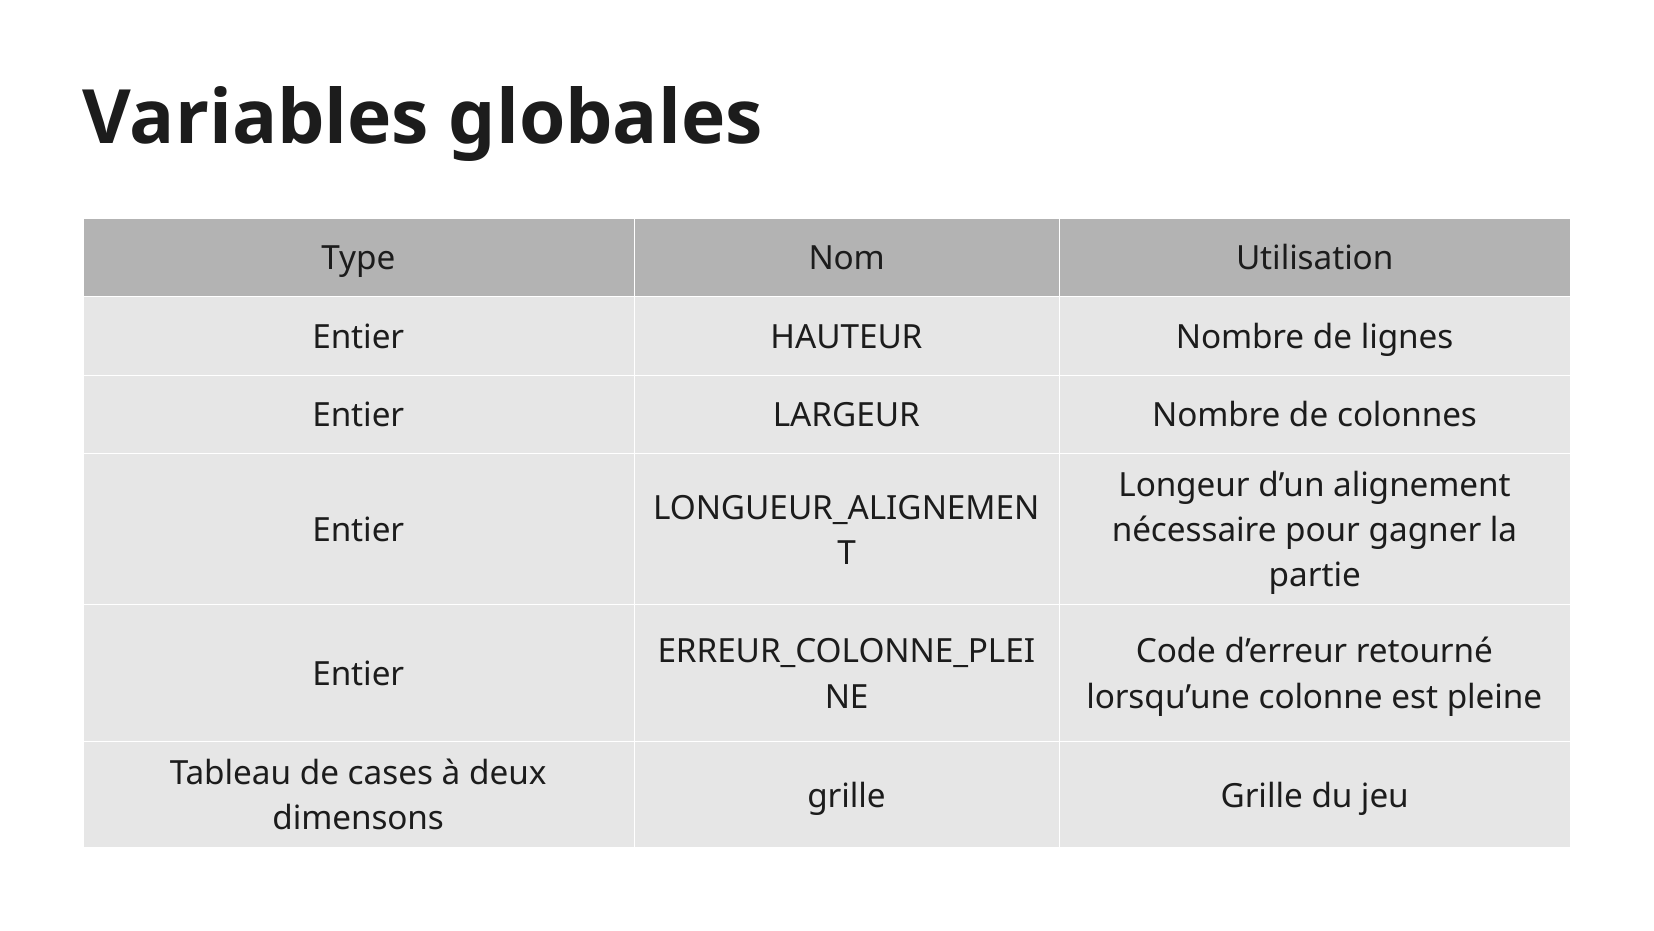

# Variables globales
| Type | Nom | Utilisation |
| --- | --- | --- |
| Entier | HAUTEUR | Nombre de lignes |
| Entier | LARGEUR | Nombre de colonnes |
| Entier | LONGUEUR\_ALIGNEMENT | Longeur d’un alignement nécessaire pour gagner la partie |
| Entier | ERREUR\_COLONNE\_PLEINE | Code d’erreur retourné lorsqu’une colonne est pleine |
| Tableau de cases à deux dimensons | grille | Grille du jeu |